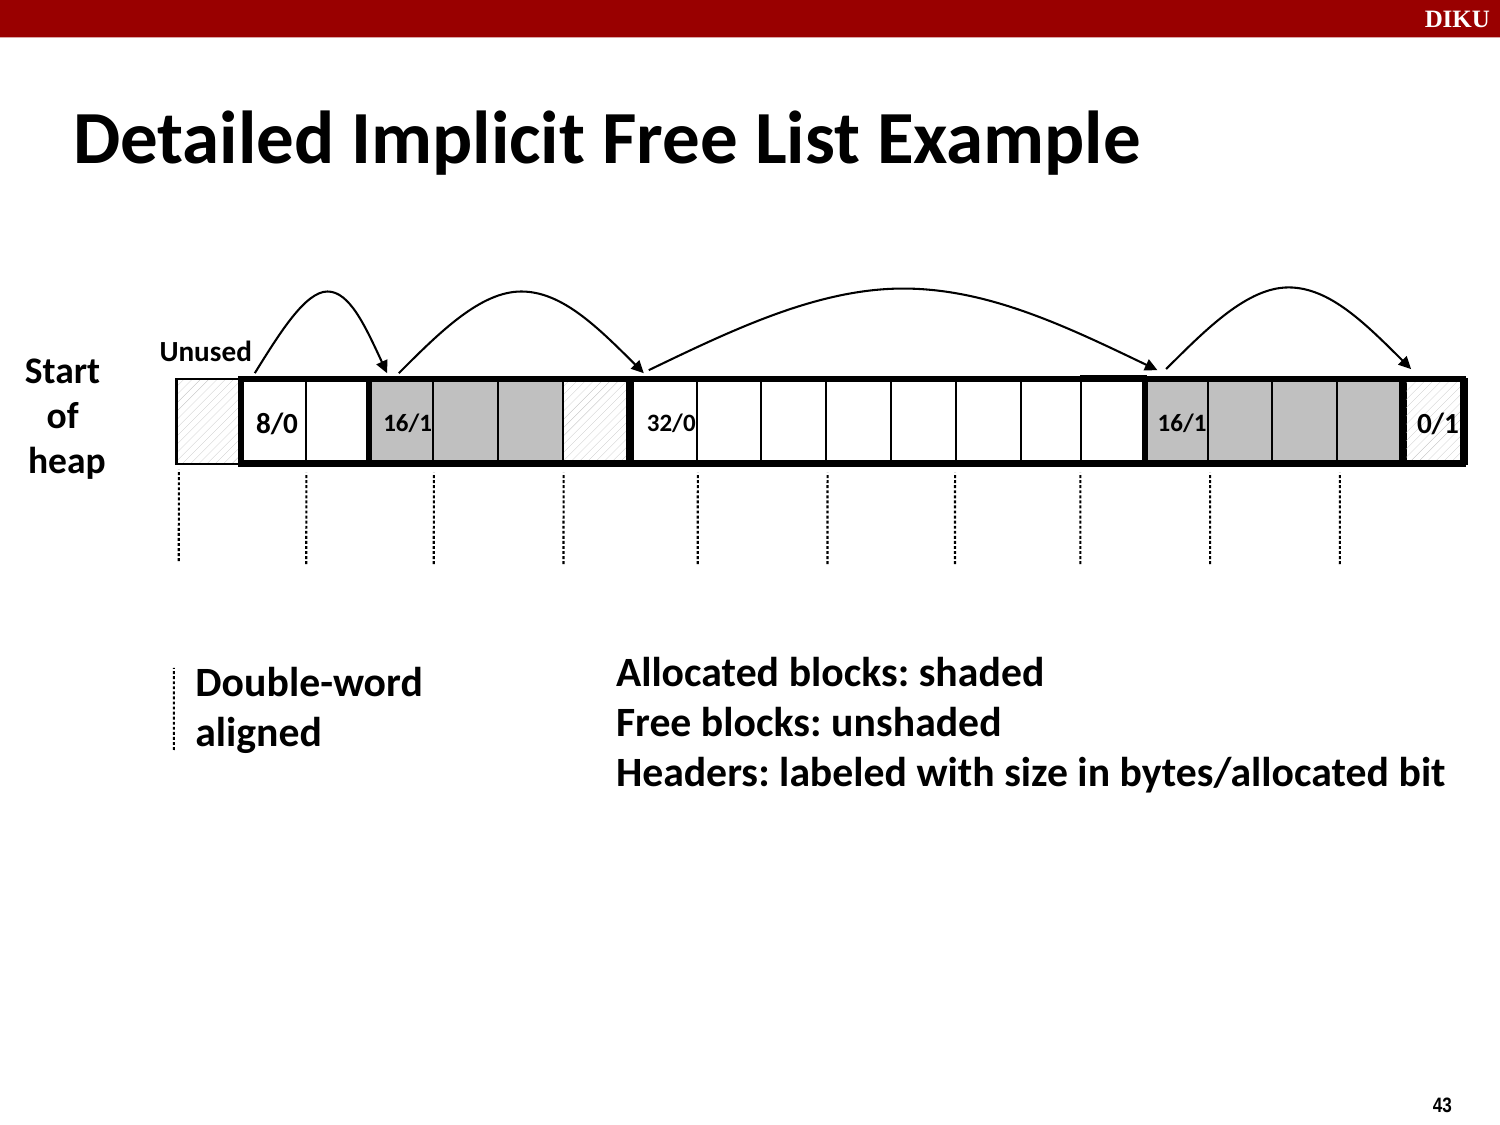

Detailed Implicit Free List Example
Unused
Start
of
heap
8/0
16/1
32/0
16/1
0/1
Allocated blocks: shaded
Free blocks: unshaded
Headers: labeled with size in bytes/allocated bit
Double-word
aligned